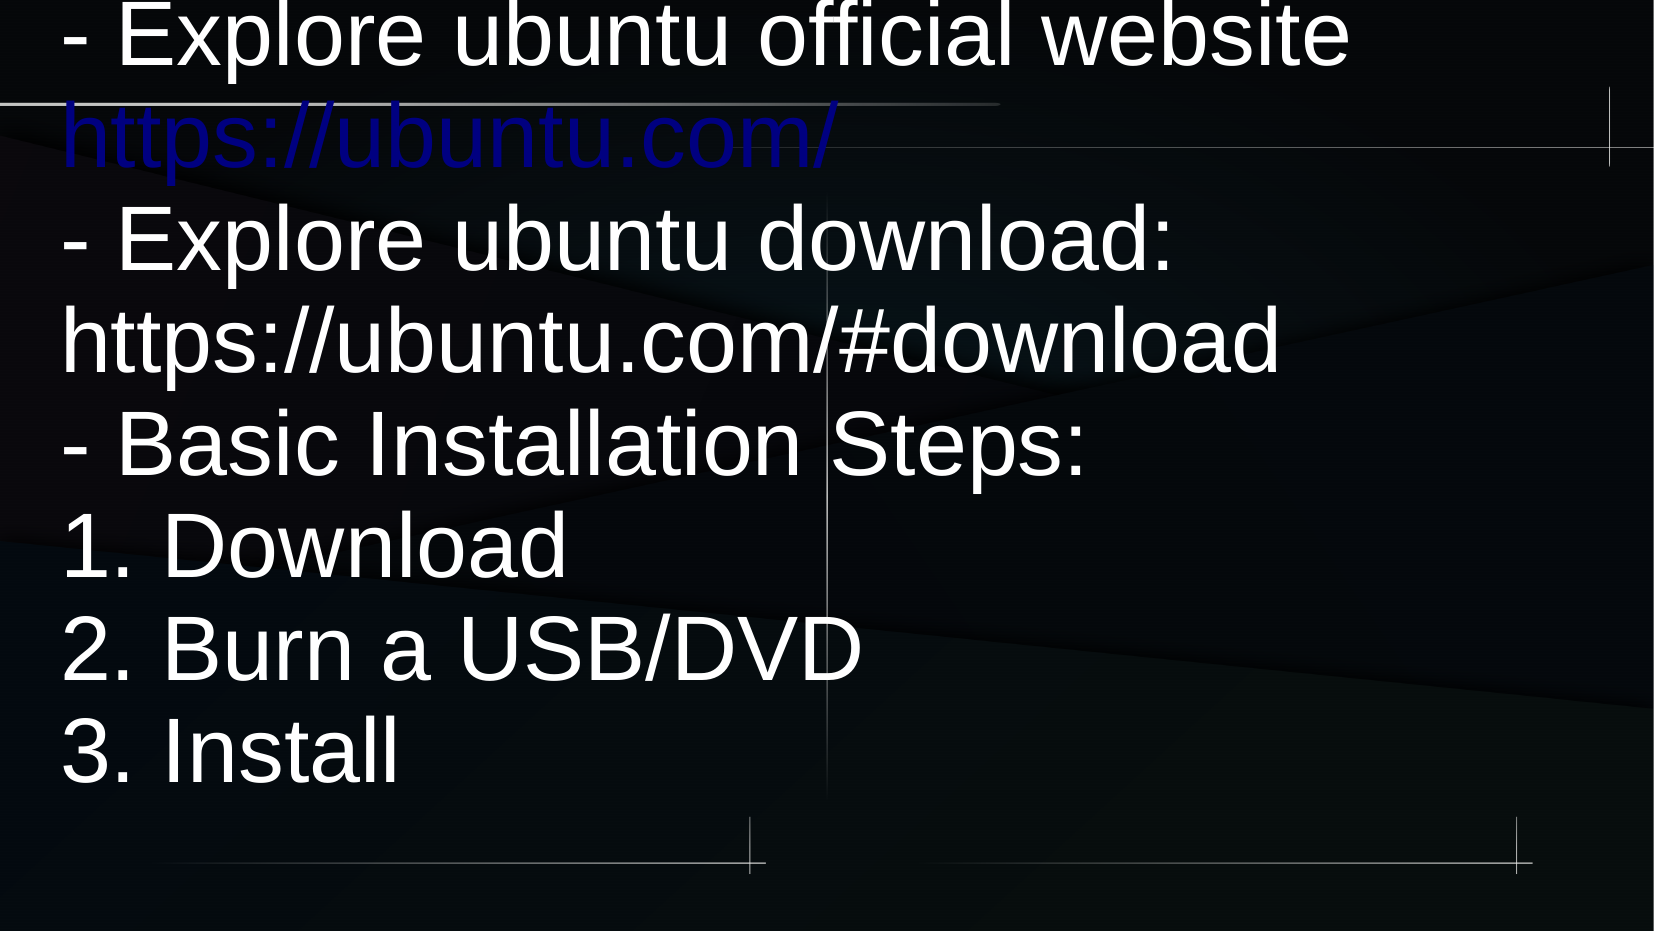

# Activities: - Explore ubuntu official website https://ubuntu.com/ - Explore ubuntu download: https://ubuntu.com/#download - Basic Installation Steps: 1. Download 2. Burn a USB/DVD 3. Install